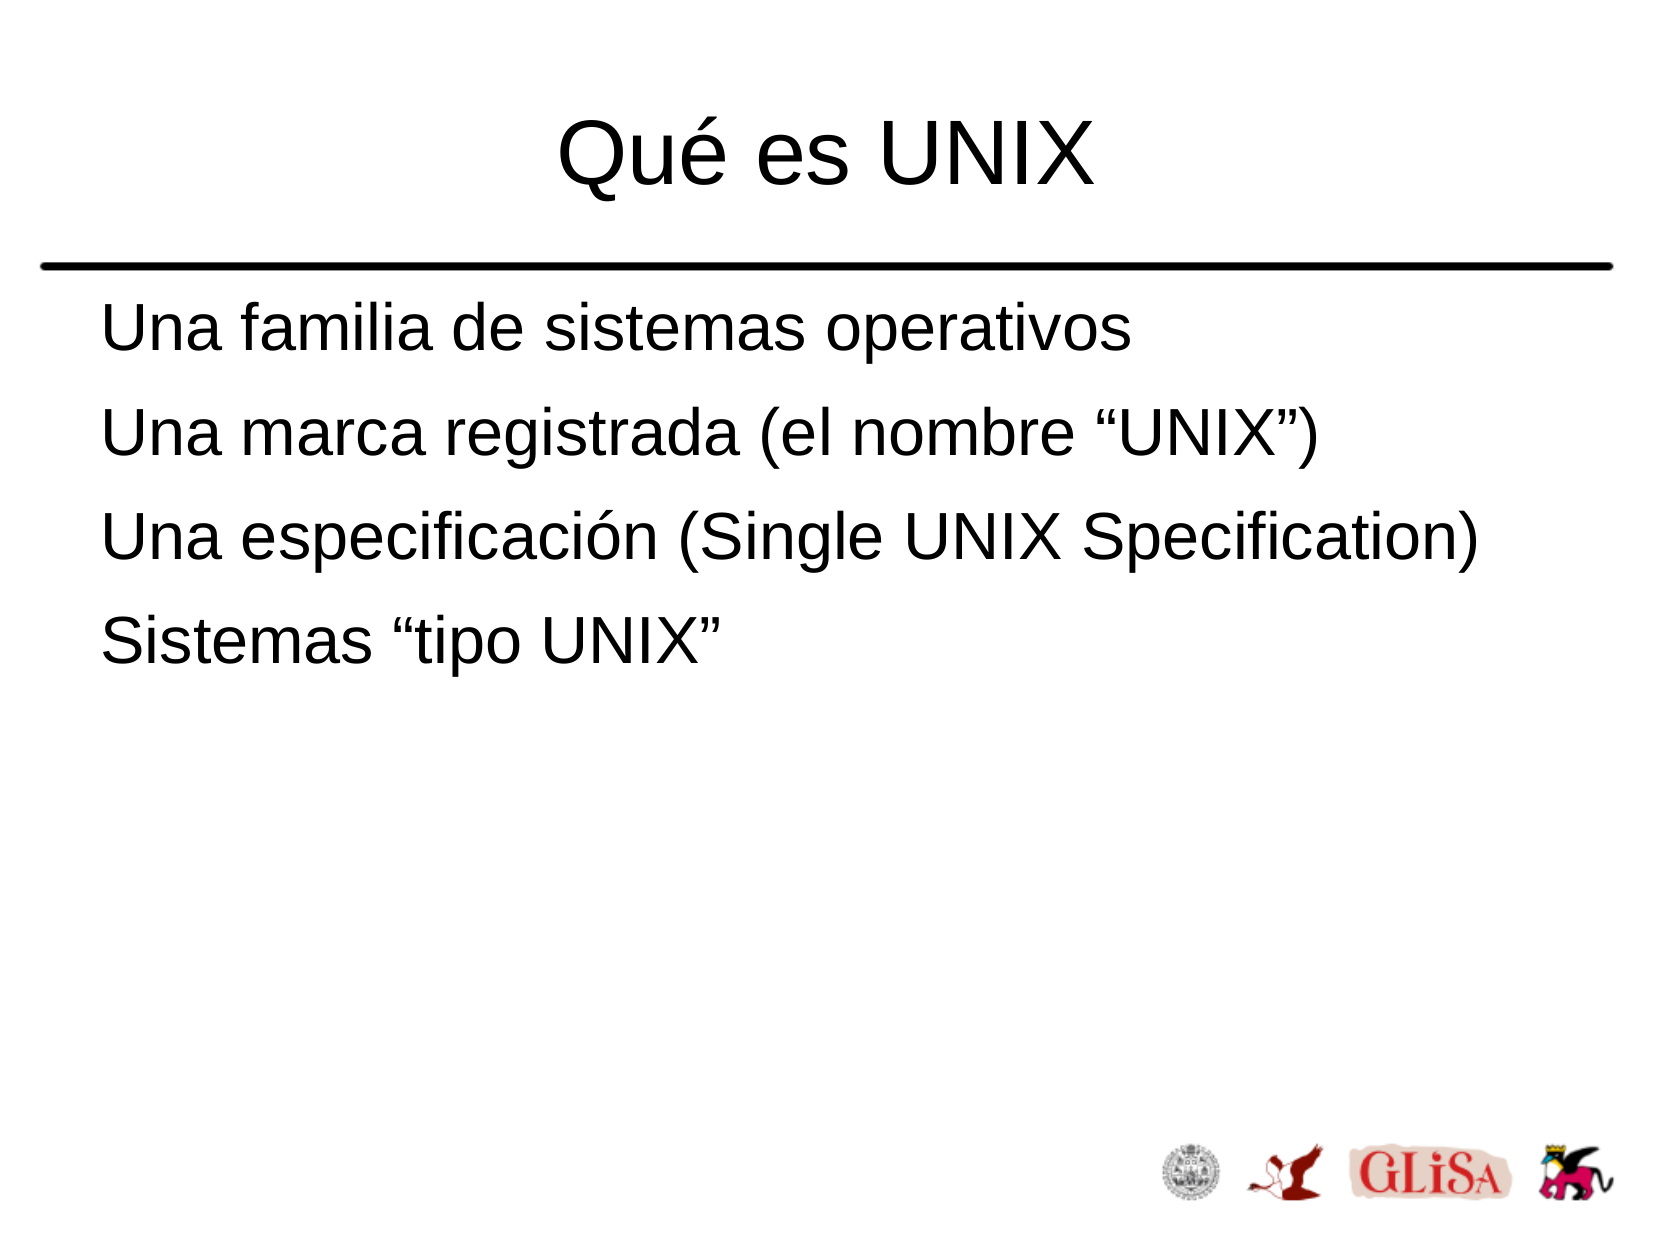

# Qué es UNIX
Una familia de sistemas operativos
Una marca registrada (el nombre “UNIX”)
Una especificación (Single UNIX Specification)
Sistemas “tipo UNIX”